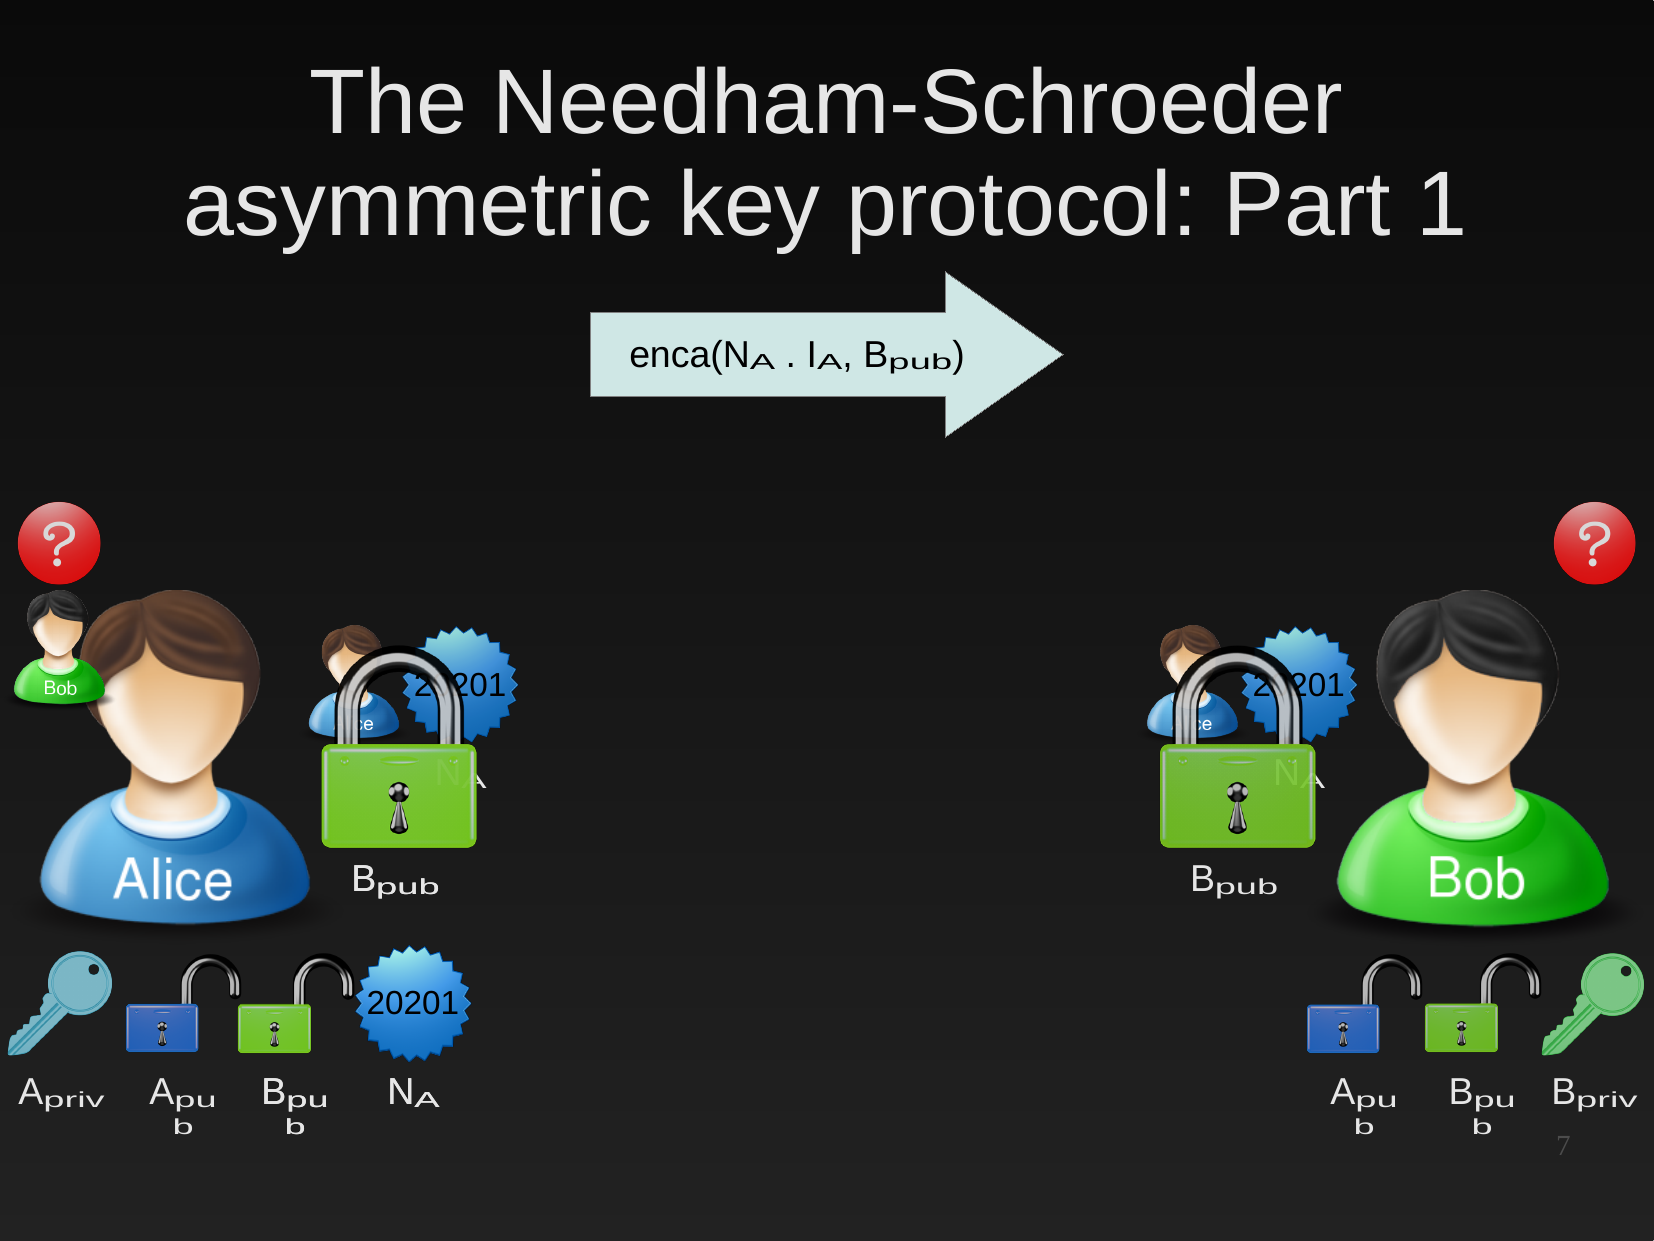

# The Needham-Schroeder asymmetric key protocol: Part 1
enca(NA . IA, Bpub)
20201
NA
Bpub
20201
NA
Bpub
Bpub
20201
NA
20201
NA
Bpub
Bpub
Bpub
Apub
Apub
Apriv
Bpriv
7